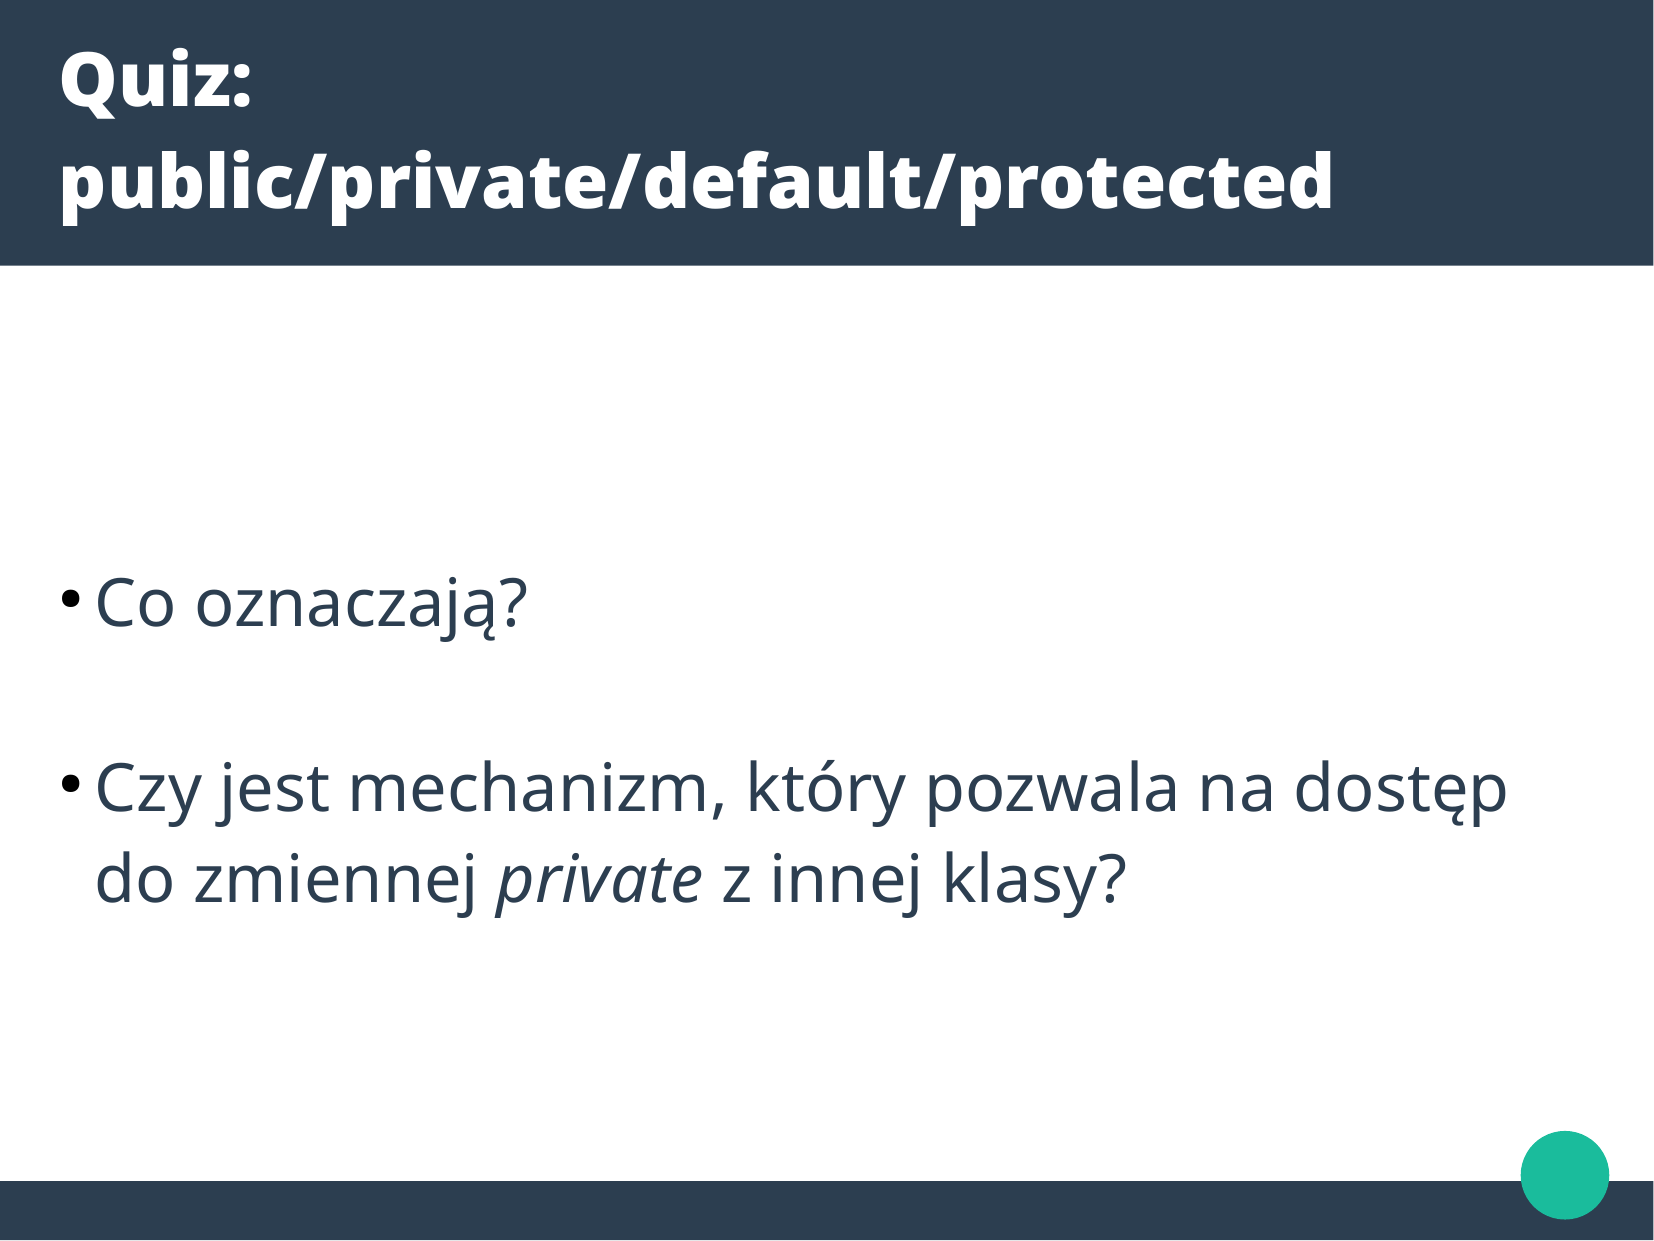

# Quiz: public/private/default/protected
Co oznaczają?
Czy jest mechanizm, który pozwala na dostęp do zmiennej private z innej klasy?